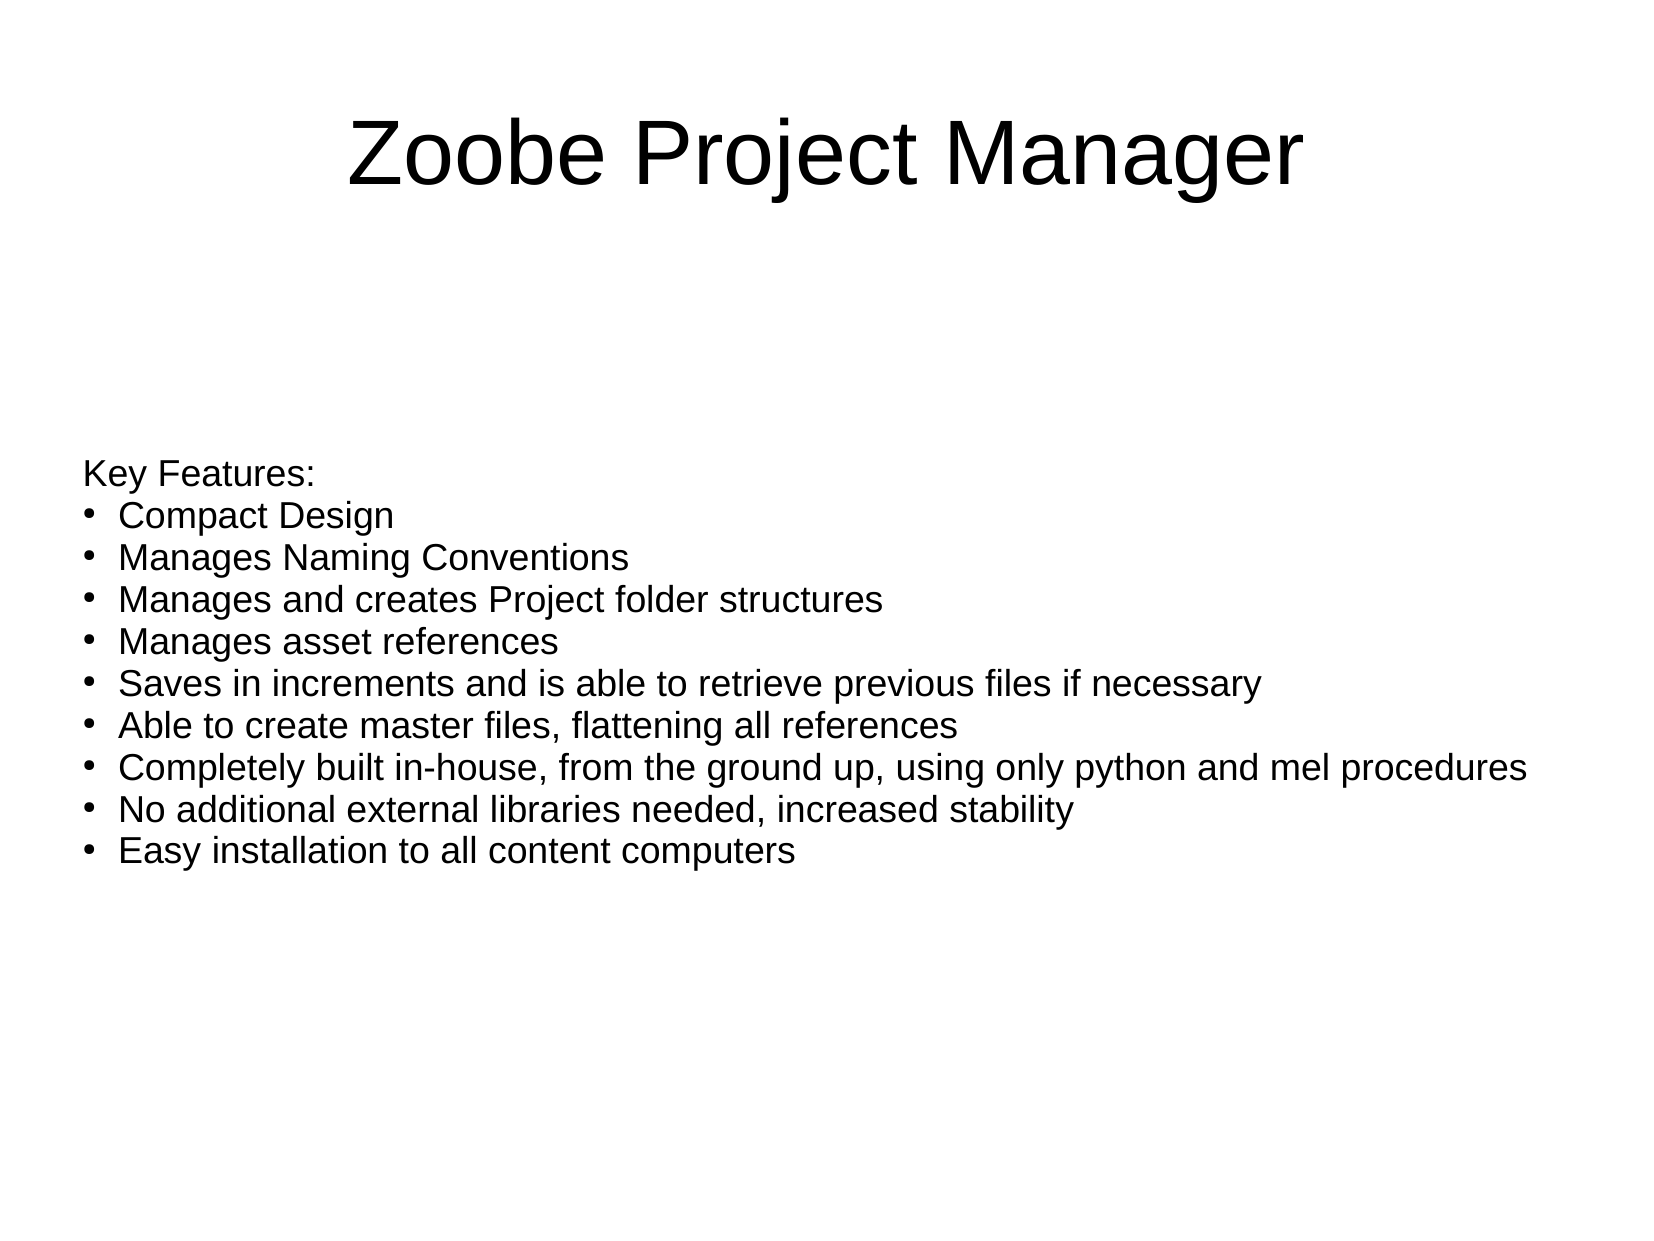

# Zoobe Project Manager
Key Features:
Compact Design
Manages Naming Conventions
Manages and creates Project folder structures
Manages asset references
Saves in increments and is able to retrieve previous files if necessary
Able to create master files, flattening all references
Completely built in-house, from the ground up, using only python and mel procedures
No additional external libraries needed, increased stability
Easy installation to all content computers